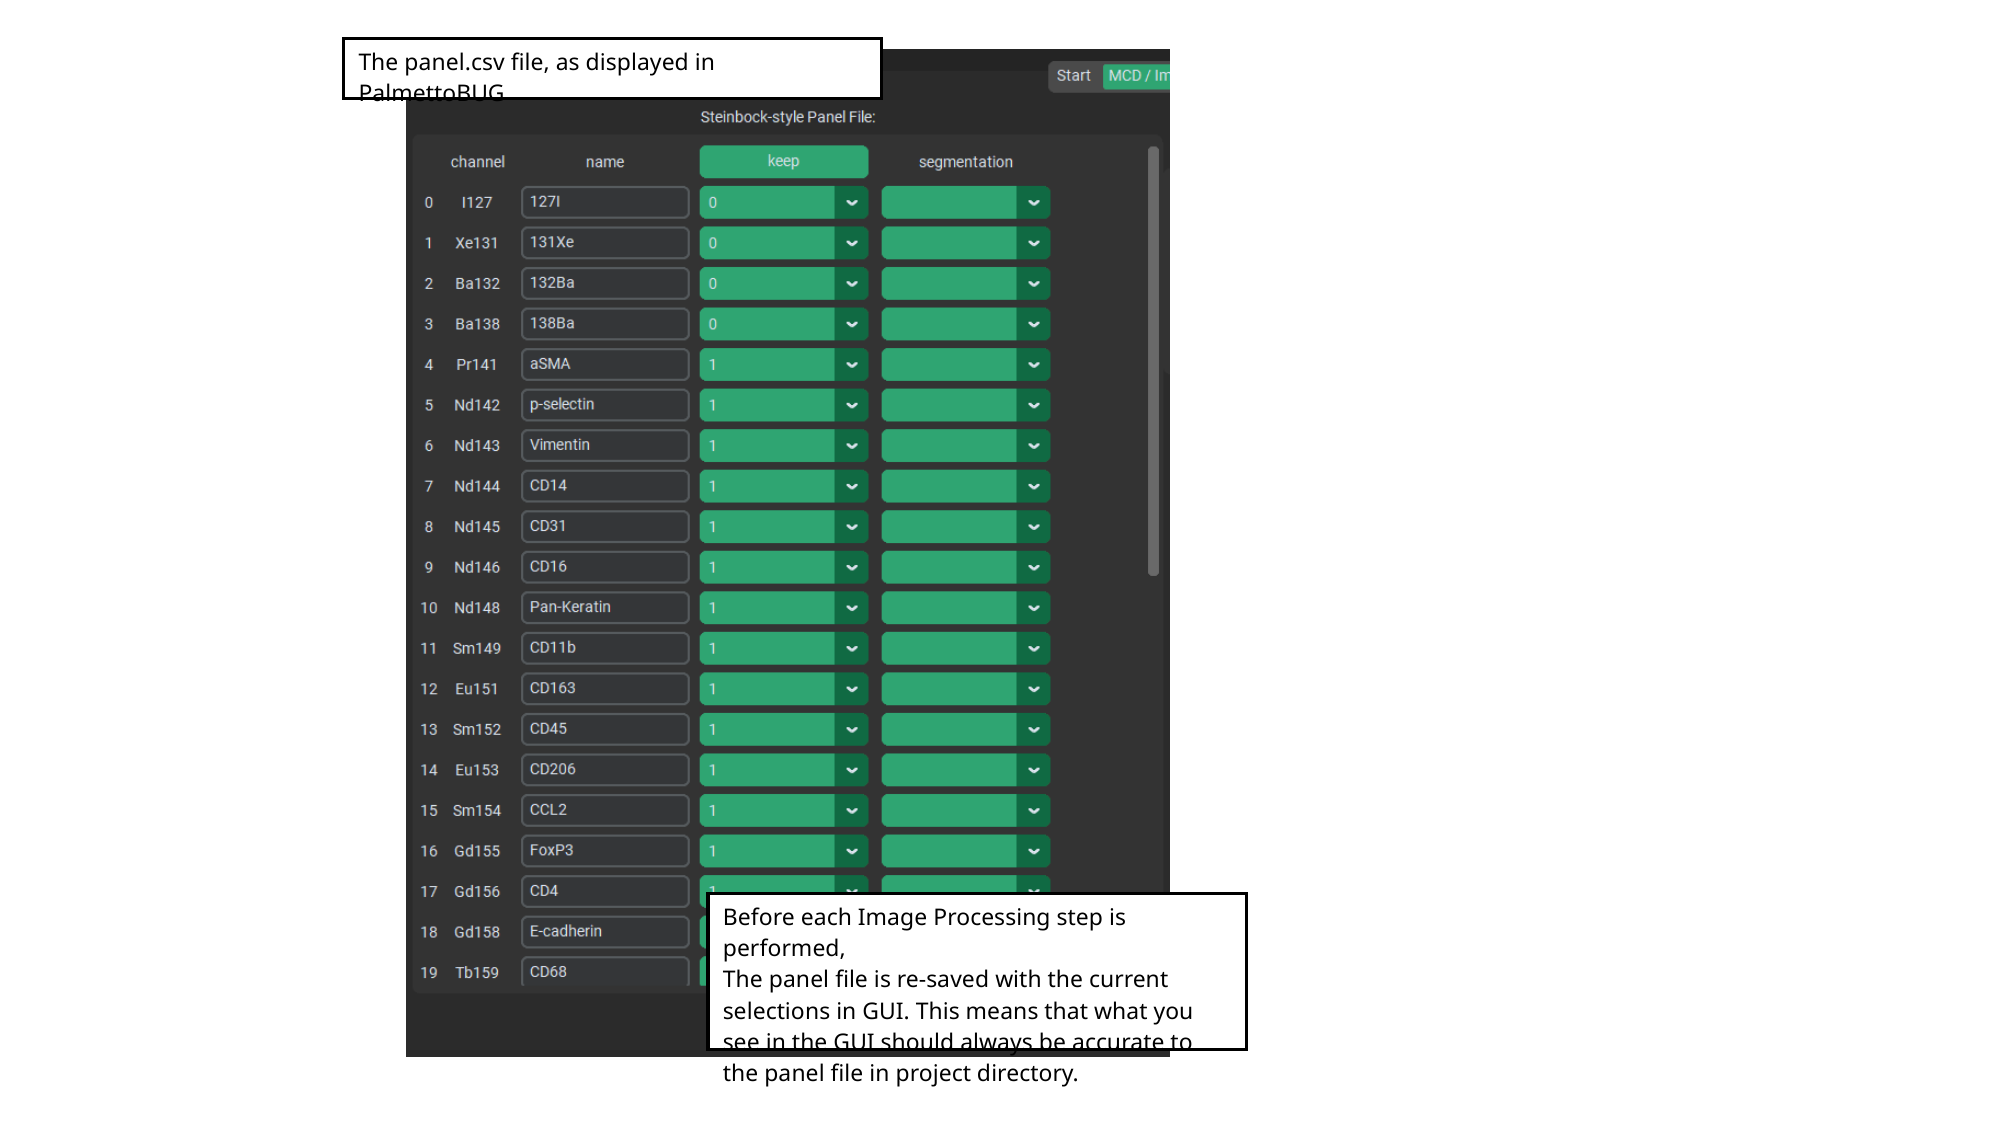

The panel.csv file, as displayed in PalmettoBUG
Before each Image Processing step is performed,
The panel file is re-saved with the current selections in GUI. This means that what you see in the GUI should always be accurate to the panel file in project directory.